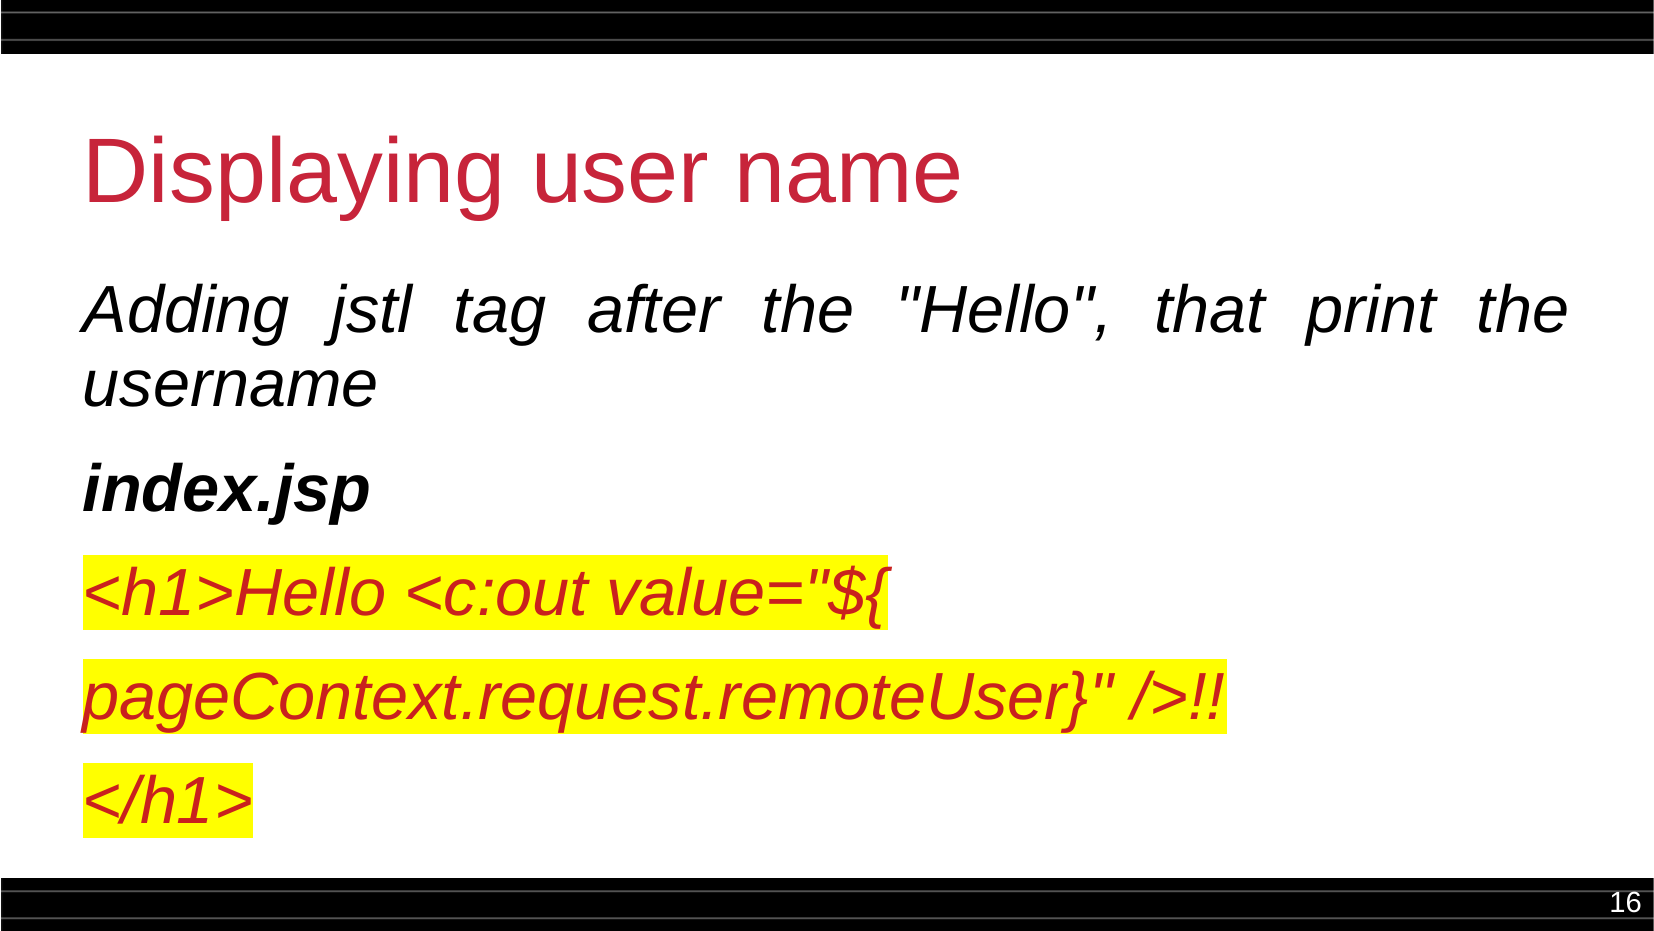

# Displaying user name
Adding jstl tag after the "Hello", that print the username
index.jsp
<h1>Hello <c:out value="${
pageContext.request.remoteUser}" />!!
</h1>